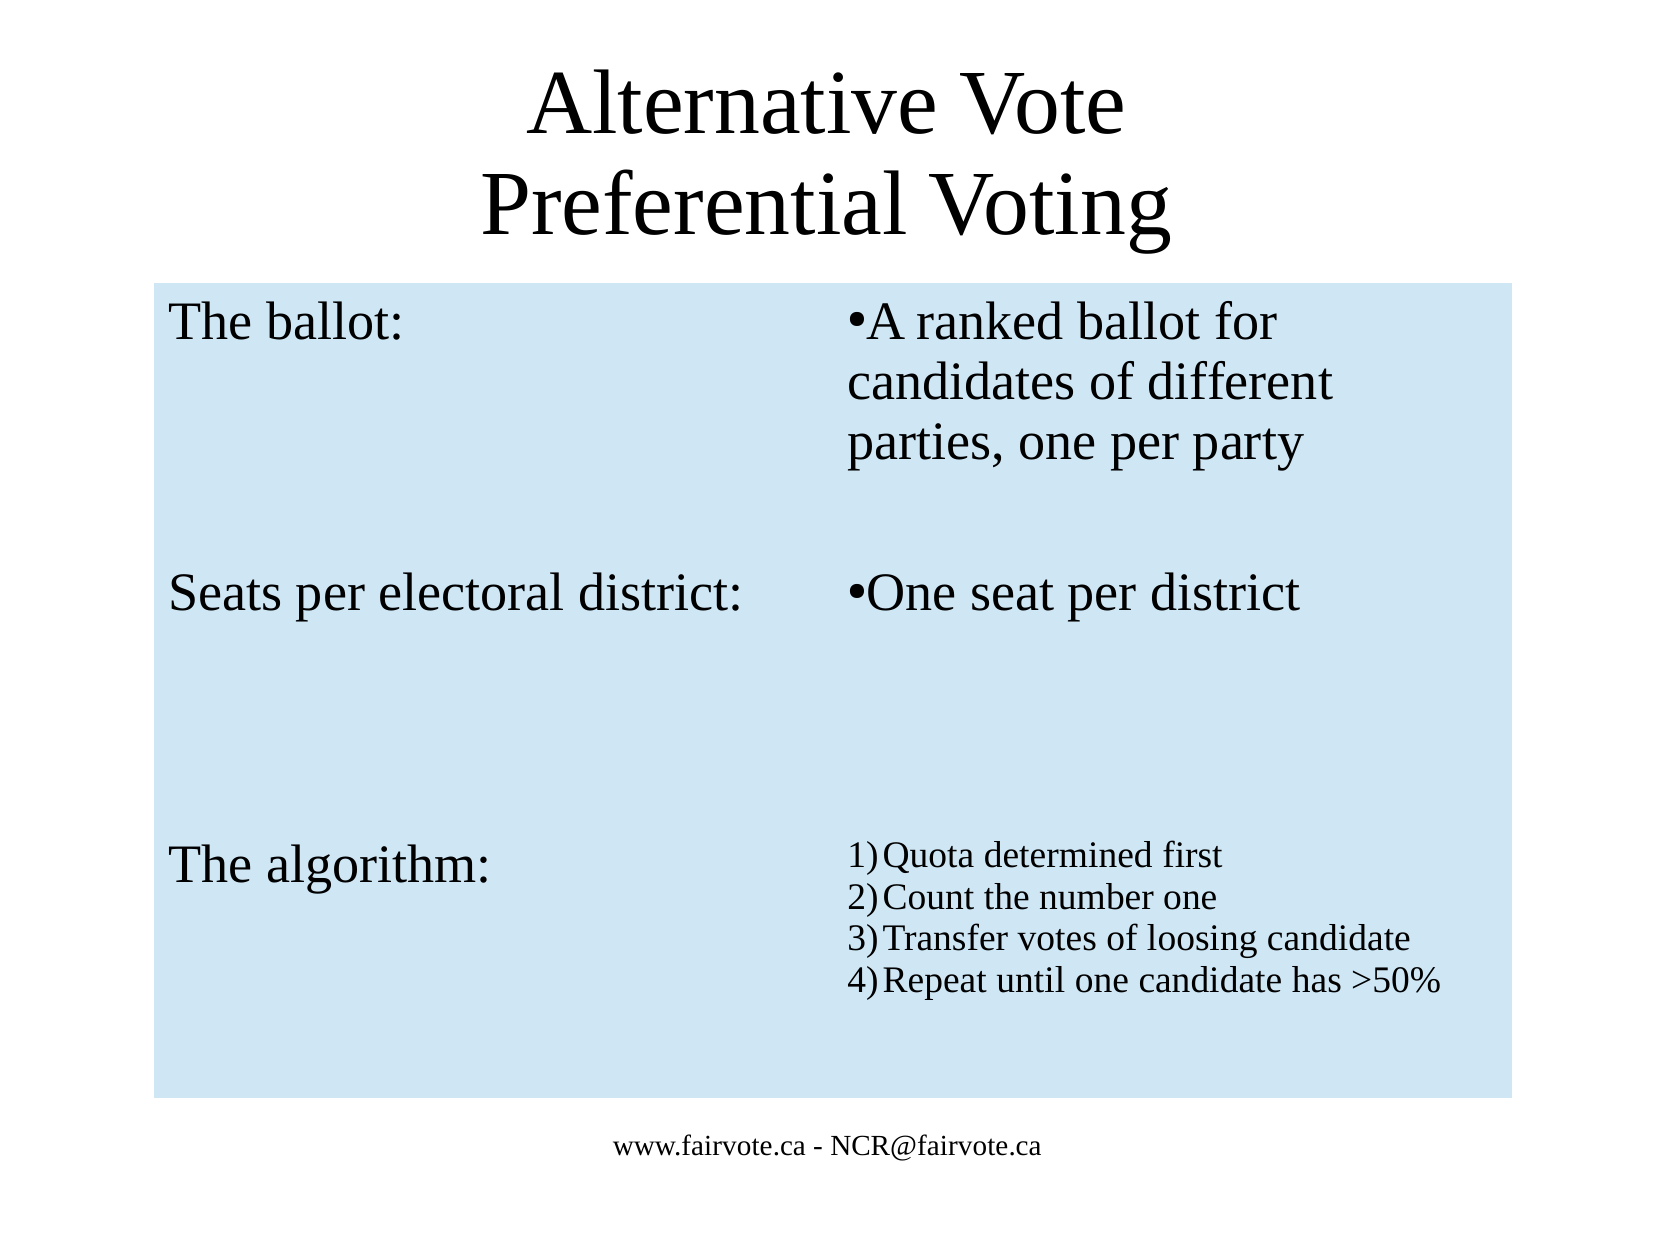

# Alternative Vote Preferential Voting
| The ballot: | A ranked ballot for candidates of different parties, one per party |
| --- | --- |
| Seats per electoral district: | One seat per district |
| The algorithm: | Quota determined first Count the number one Transfer votes of loosing candidate Repeat until one candidate has >50% |
www.fairvote.ca - NCR@fairvote.ca